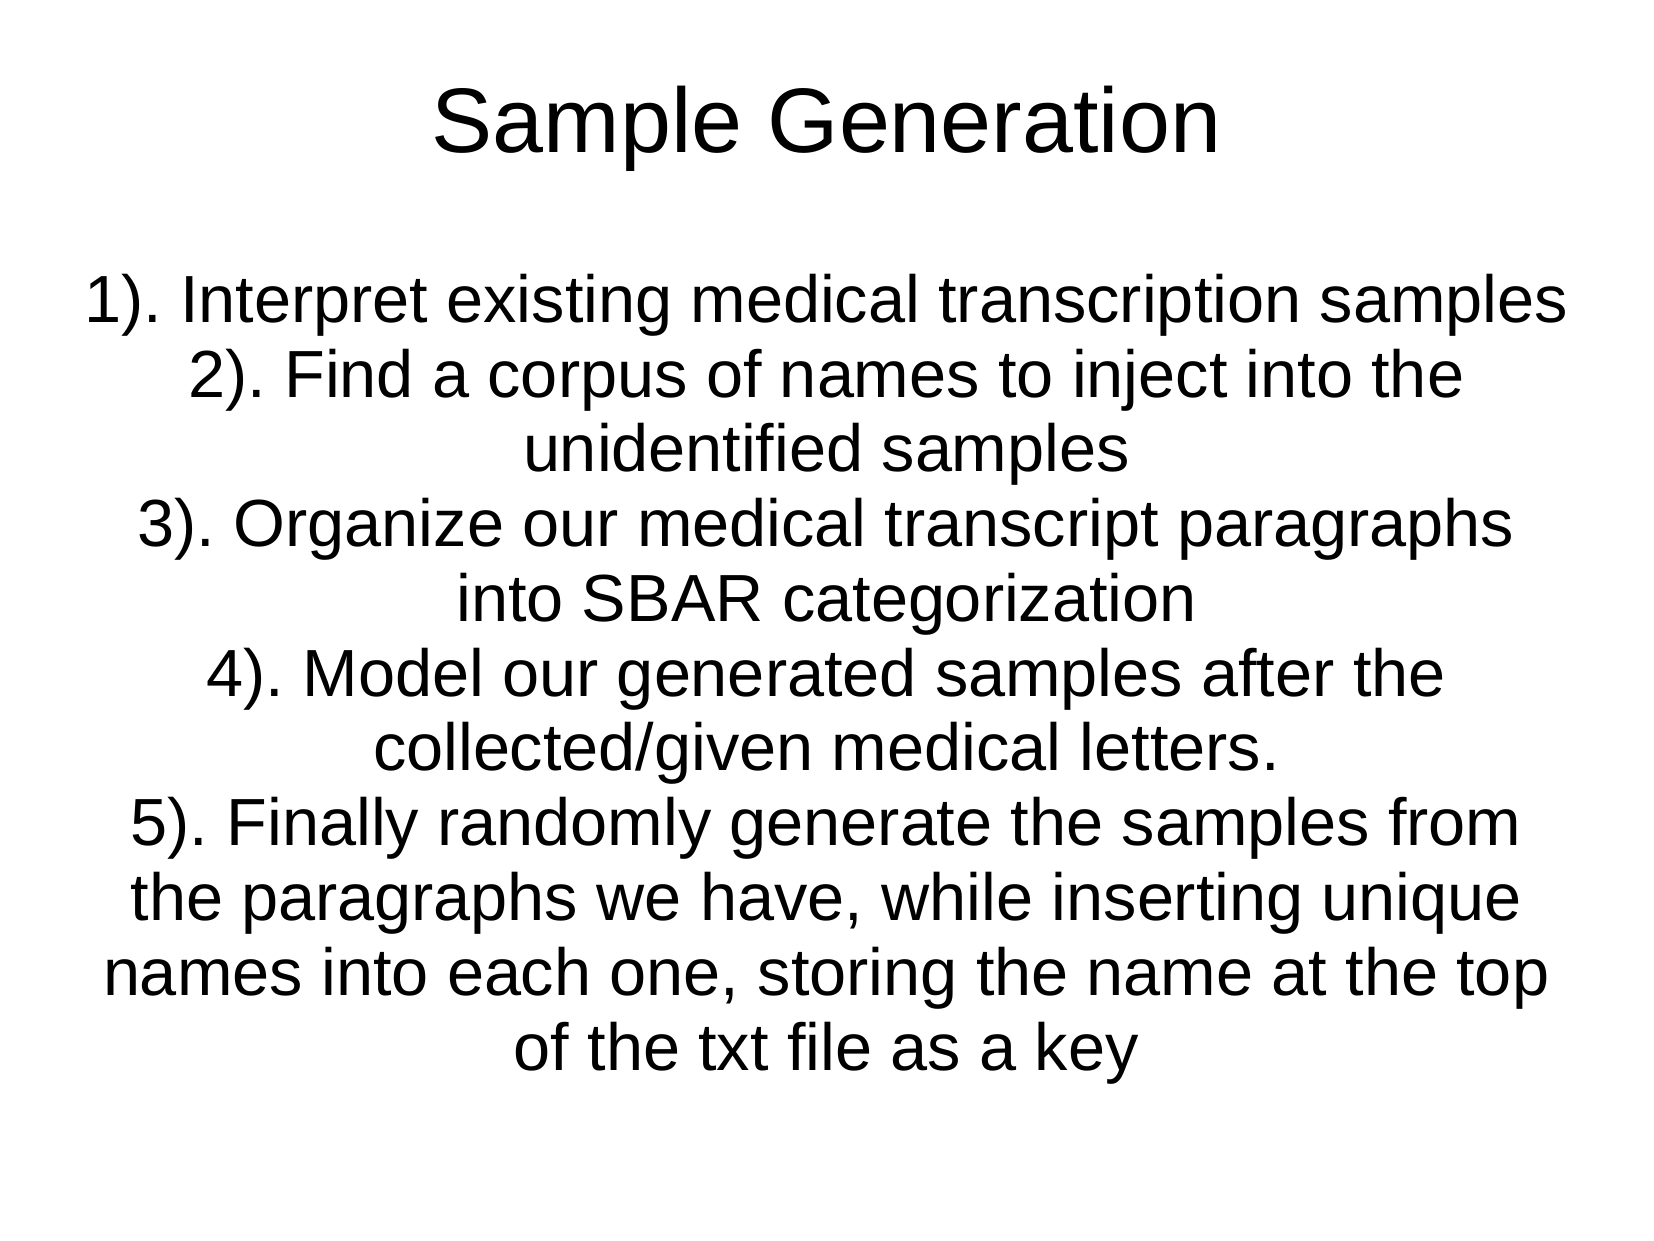

# Sample Generation
1). Interpret existing medical transcription samples
2). Find a corpus of names to inject into the unidentified samples
3). Organize our medical transcript paragraphs into SBAR categorization
4). Model our generated samples after the collected/given medical letters.
5). Finally randomly generate the samples from the paragraphs we have, while inserting unique names into each one, storing the name at the top of the txt file as a key